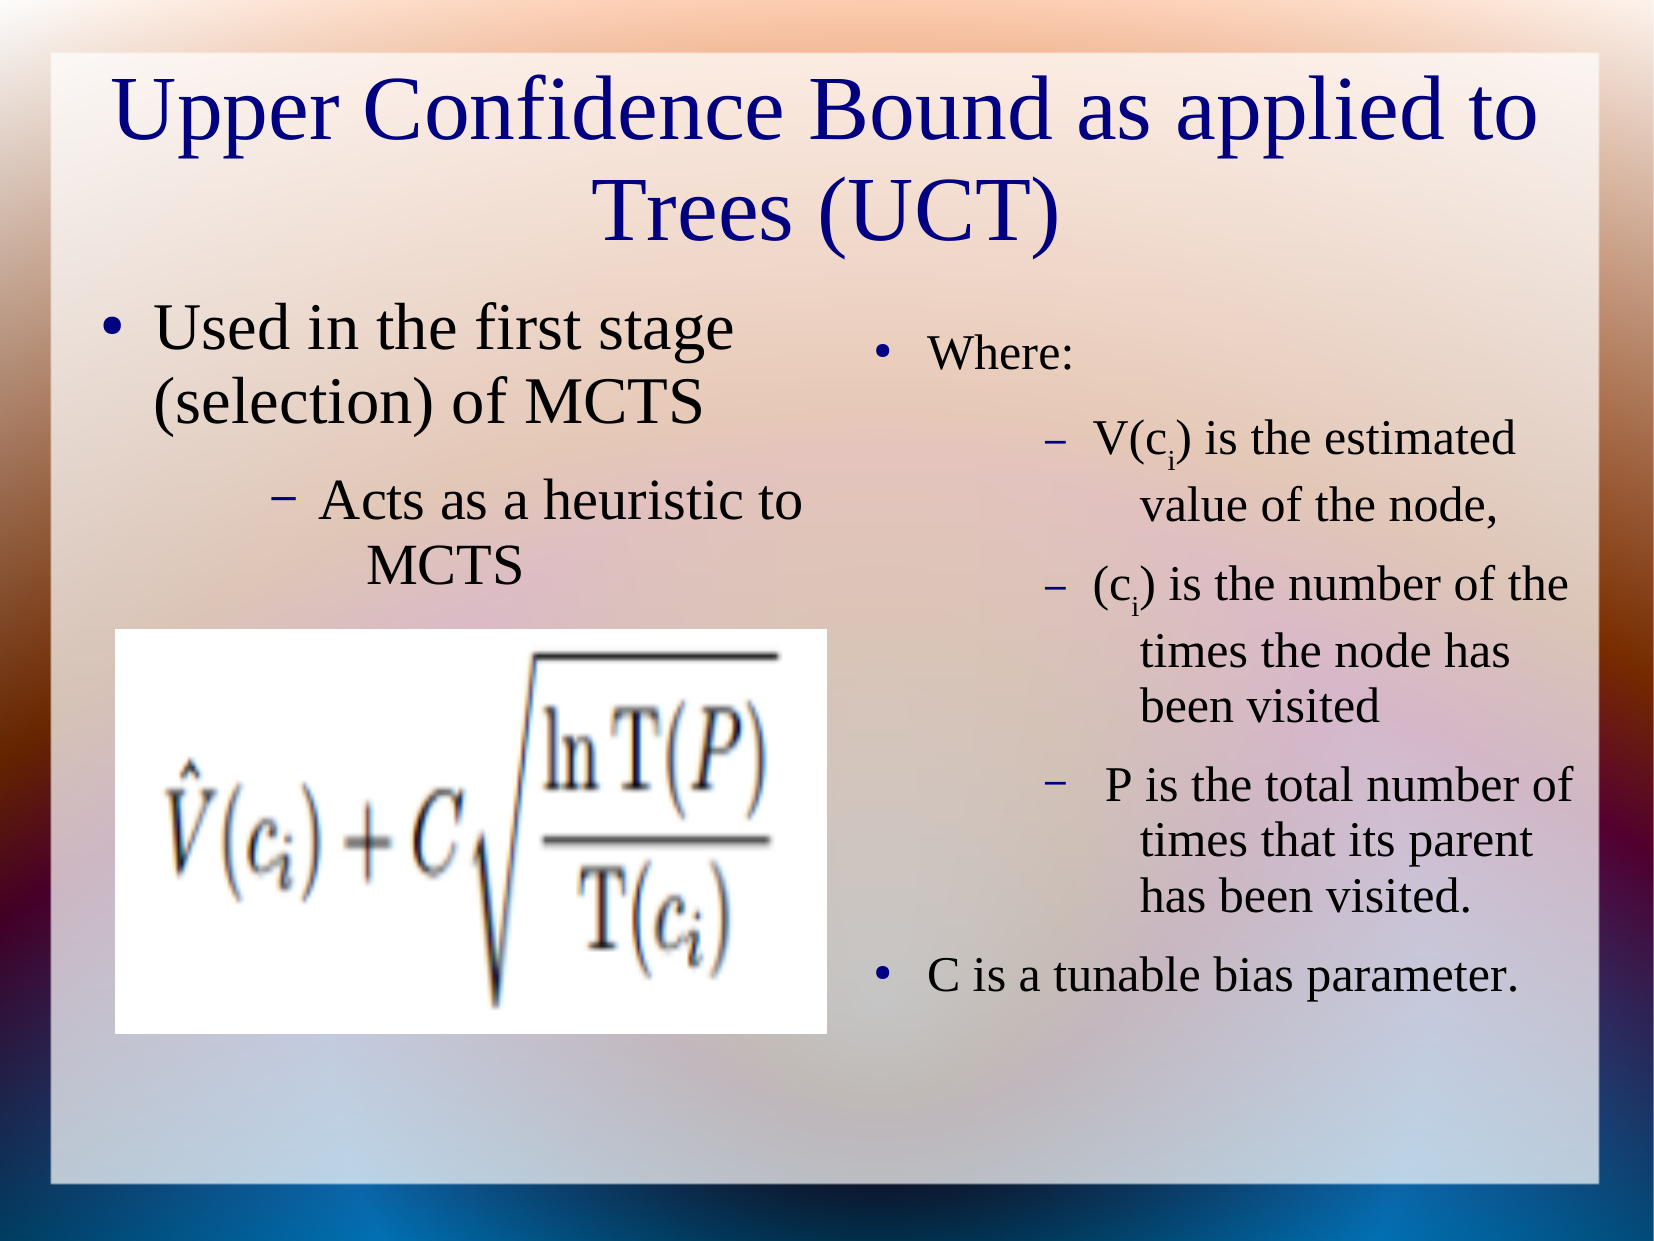

# Upper Confidence Bound as applied to Trees (UCT)
Used in the first stage (selection) of MCTS
Acts as a heuristic to MCTS
Where:
V(ci) is the estimated value of the node,
(ci) is the number of the times the node has been visited
 P is the total number of times that its parent has been visited.
C is a tunable bias parameter.